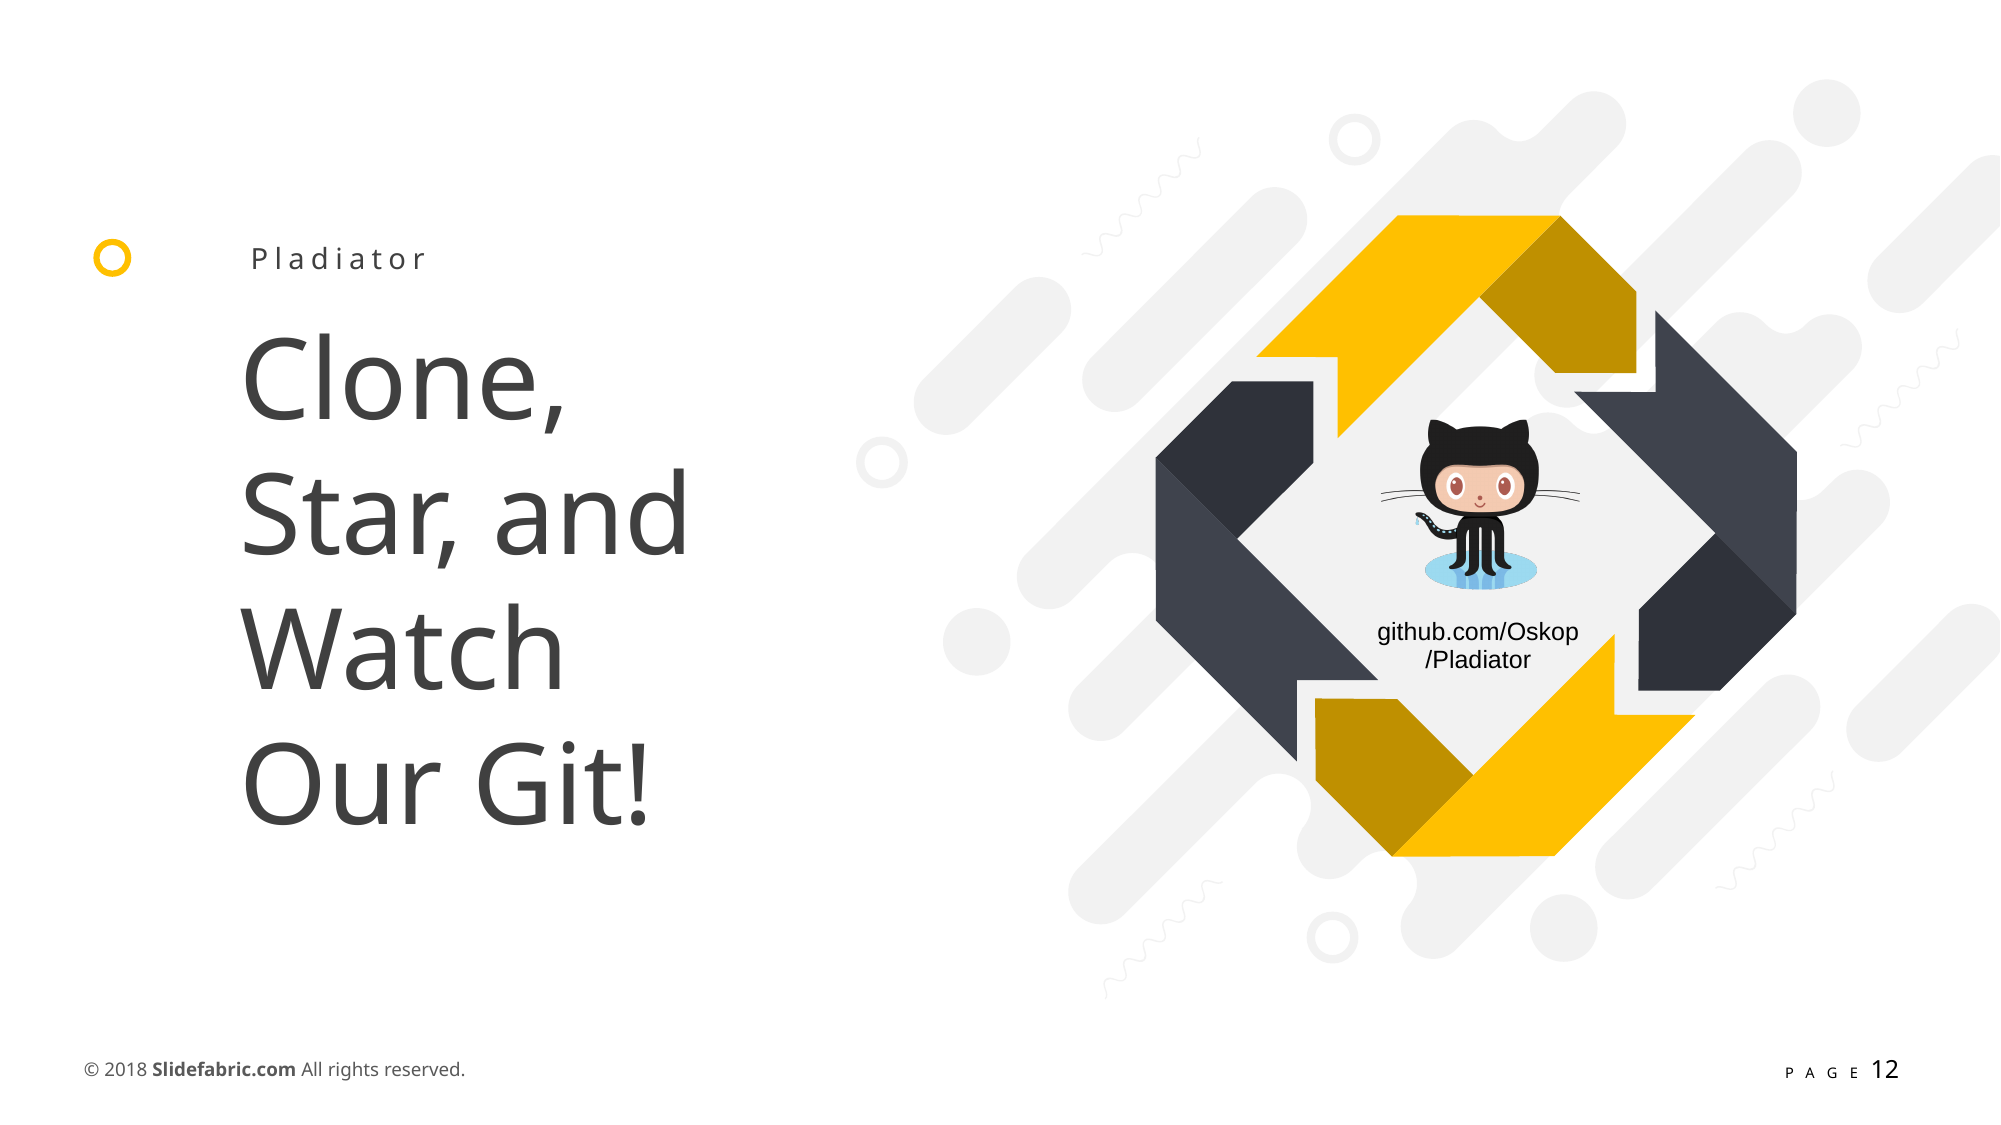

Pladiator
Clone,
Star, and
Watch
Our Git!
github.com/Oskop
/Pladiator